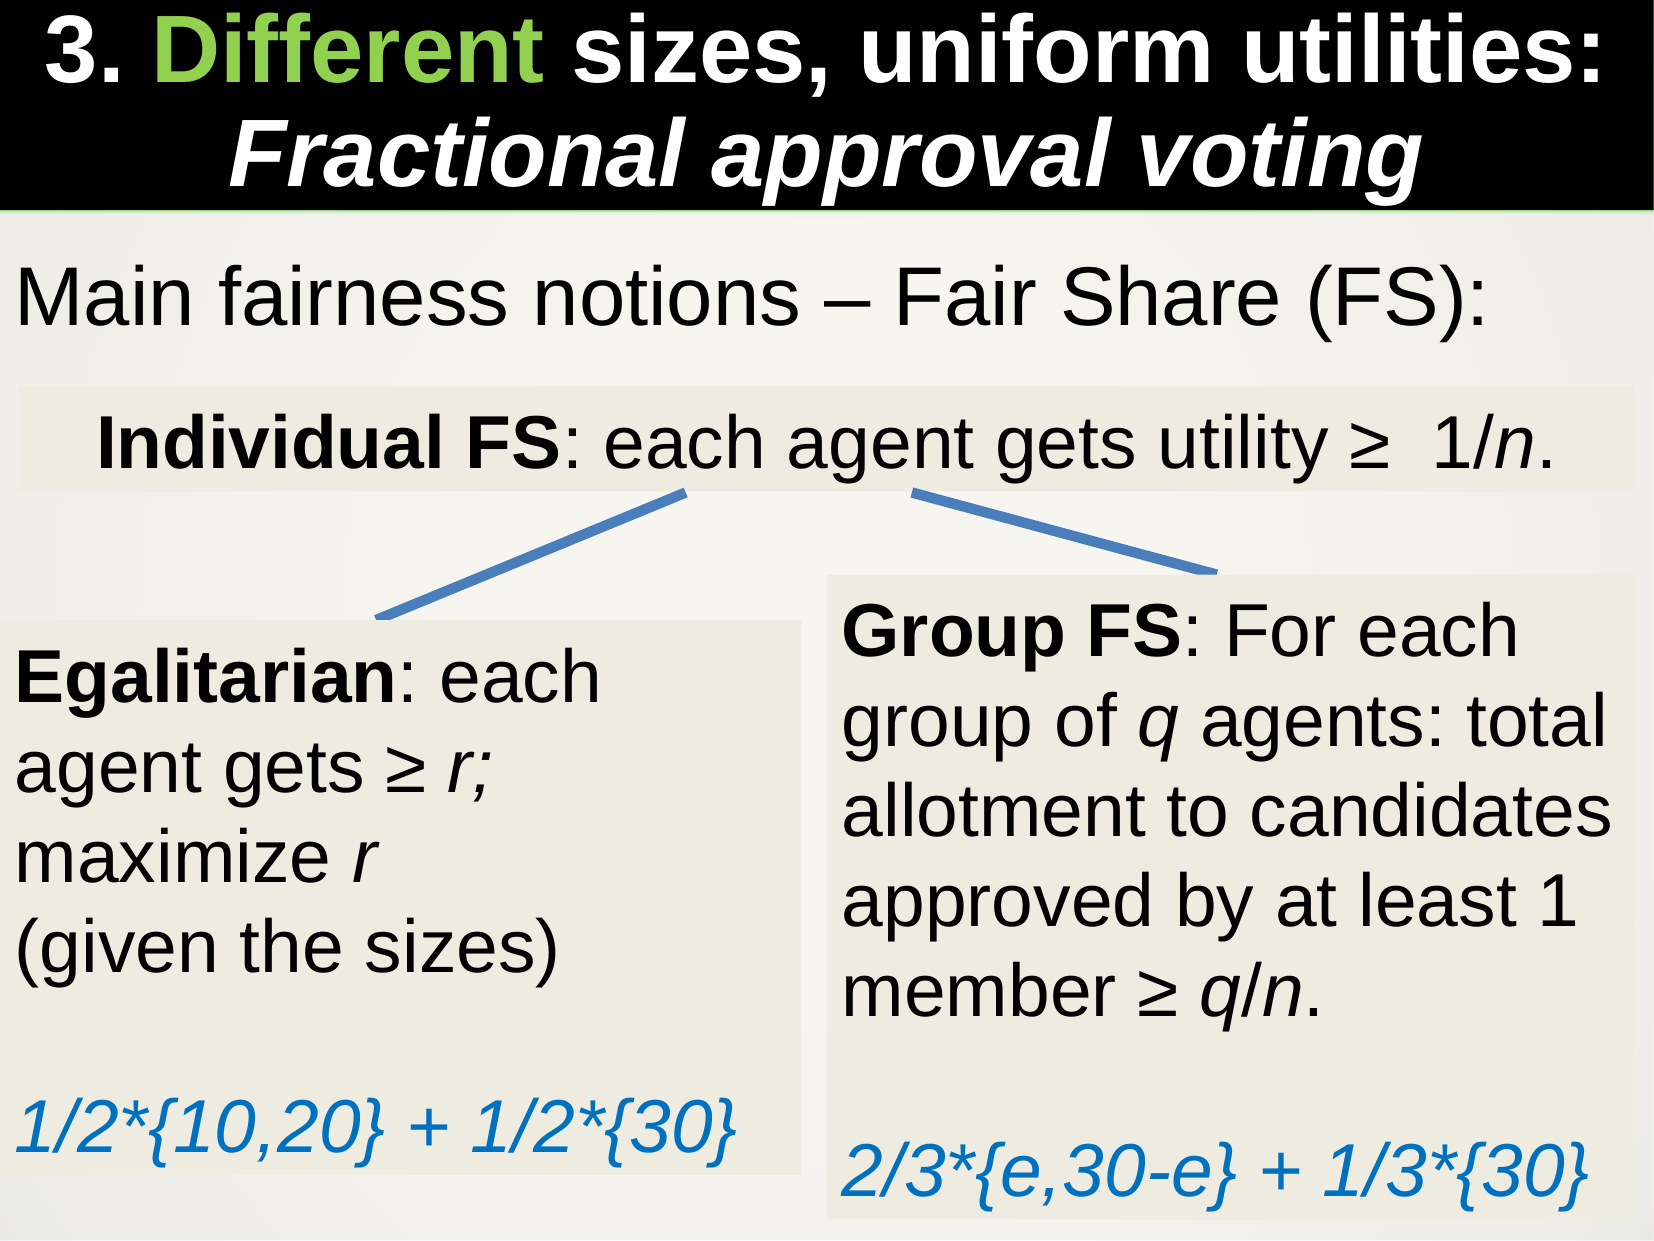

# 3. Different sizes, uniform utilities: Fractional approval voting
Main fairness notions – Fair Share (FS):
Individual FS: each agent gets utility ≥ 1/n.
Group FS: For each group of q agents: total allotment to candidates approved by at least 1 member ≥ q/n.
2/3*{e,30-e} + 1/3*{30}
Egalitarian: each agent gets ≥ r;
maximize r
(given the sizes)
1/2*{10,20} + 1/2*{30}